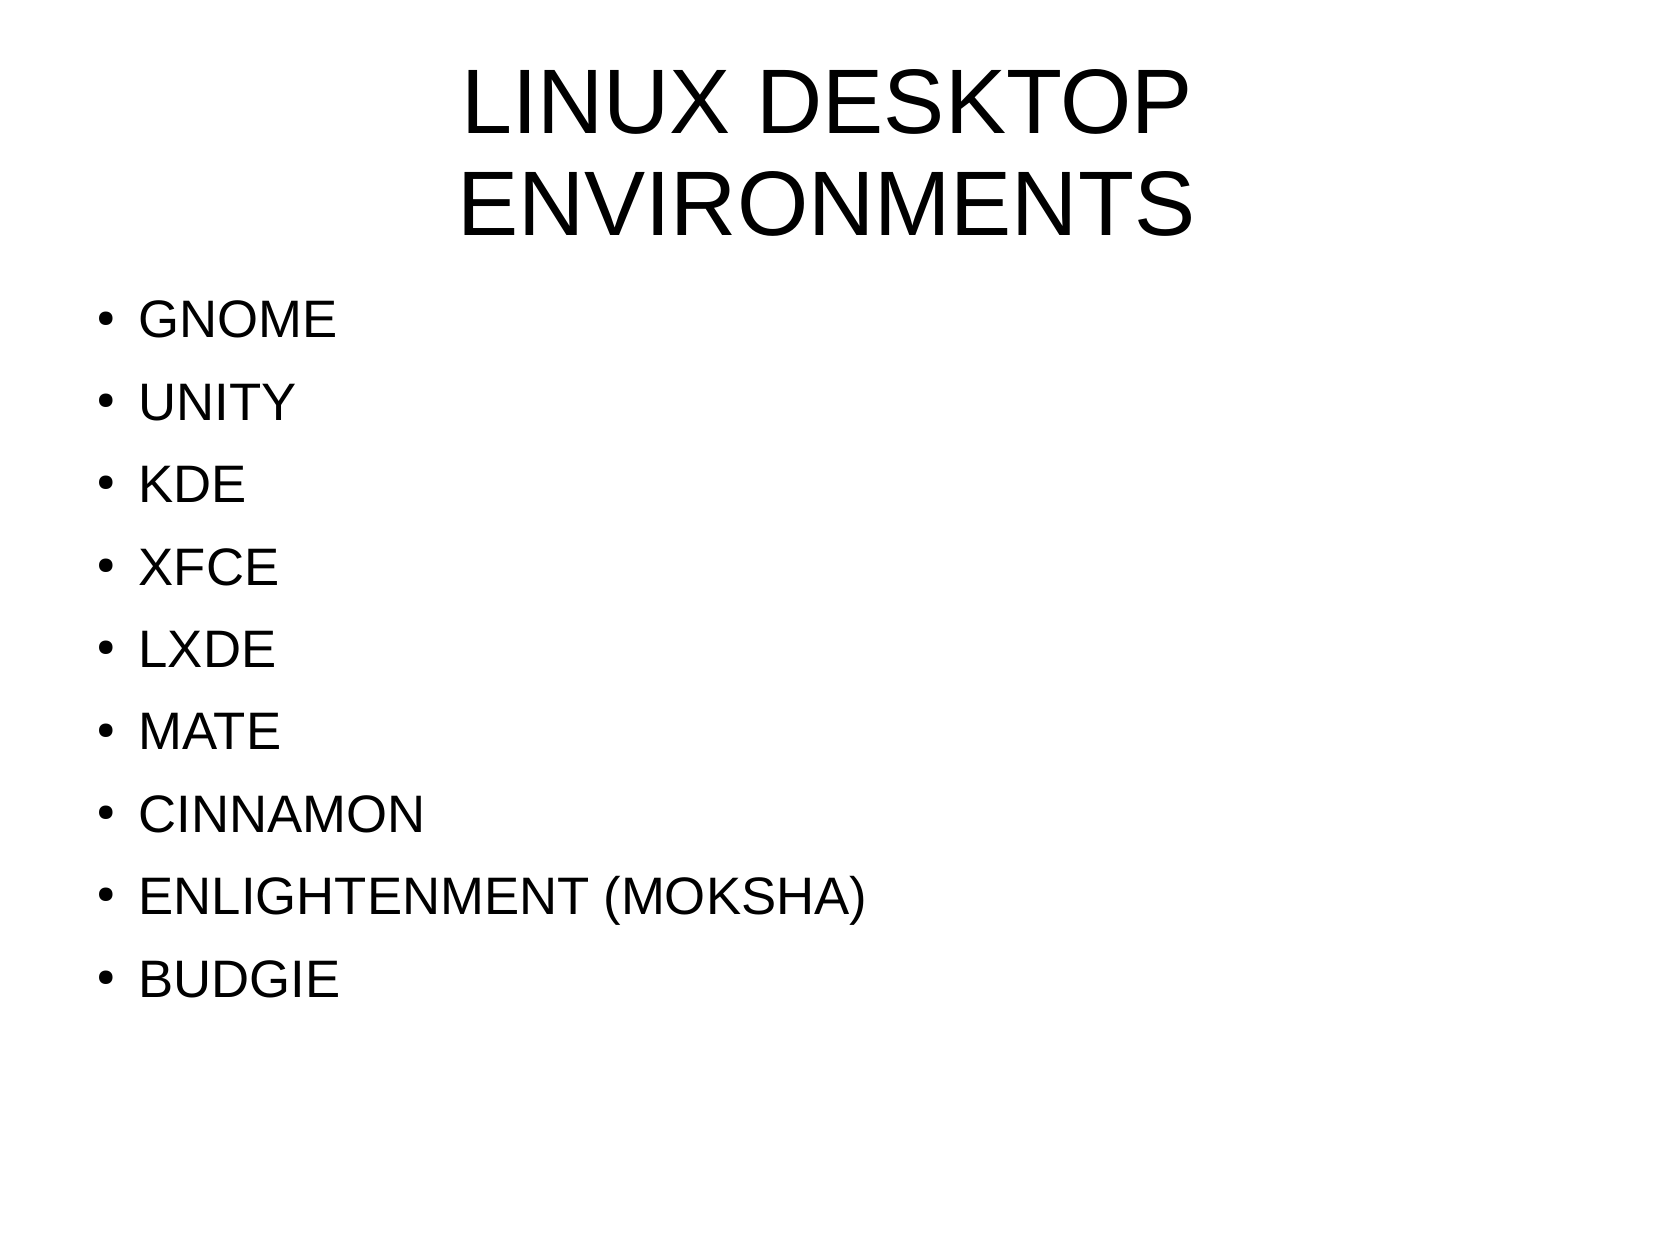

# LINUX DESKTOP ENVIRONMENTS
GNOME
UNITY
KDE
XFCE
LXDE
MATE
CINNAMON
ENLIGHTENMENT (MOKSHA)
BUDGIE